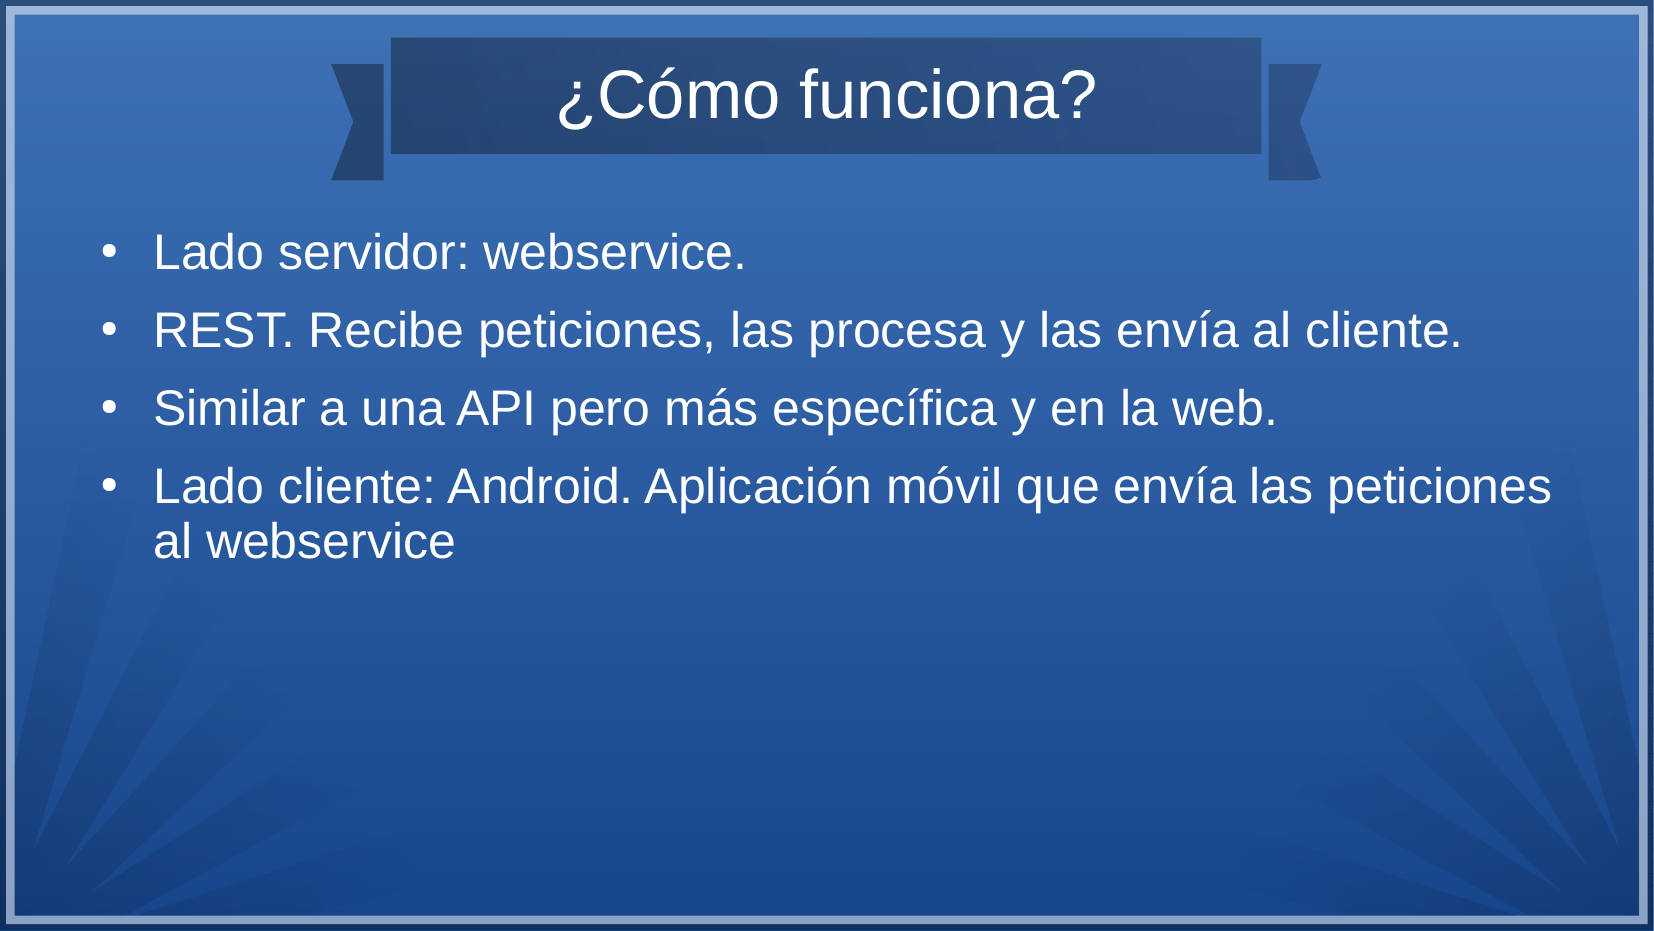

# ¿Cómo funciona?
Lado servidor: webservice.
REST. Recibe peticiones, las procesa y las envía al cliente.
Similar a una API pero más específica y en la web.
Lado cliente: Android. Aplicación móvil que envía las peticiones al webservice